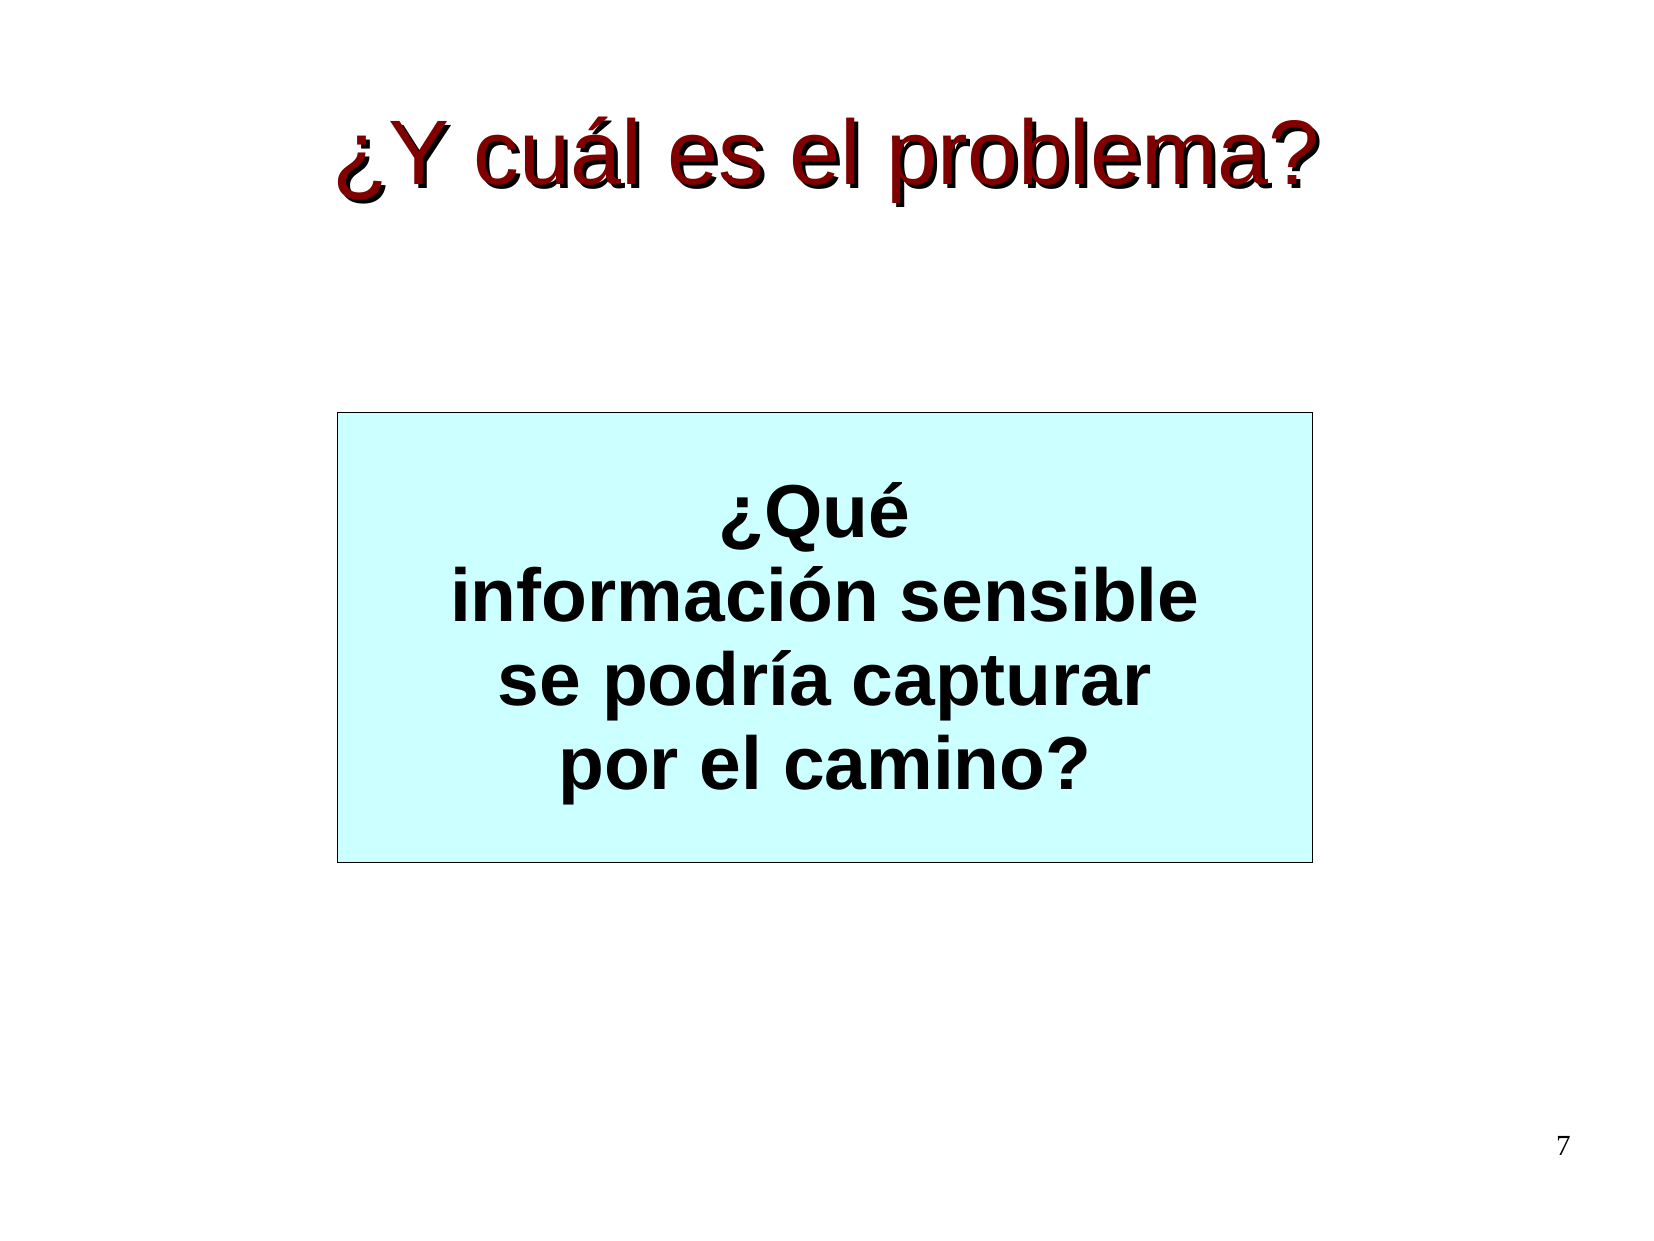

# ¿Y cuál es el problema?
¿Qué
información sensible
se podría capturar
por el camino?
7